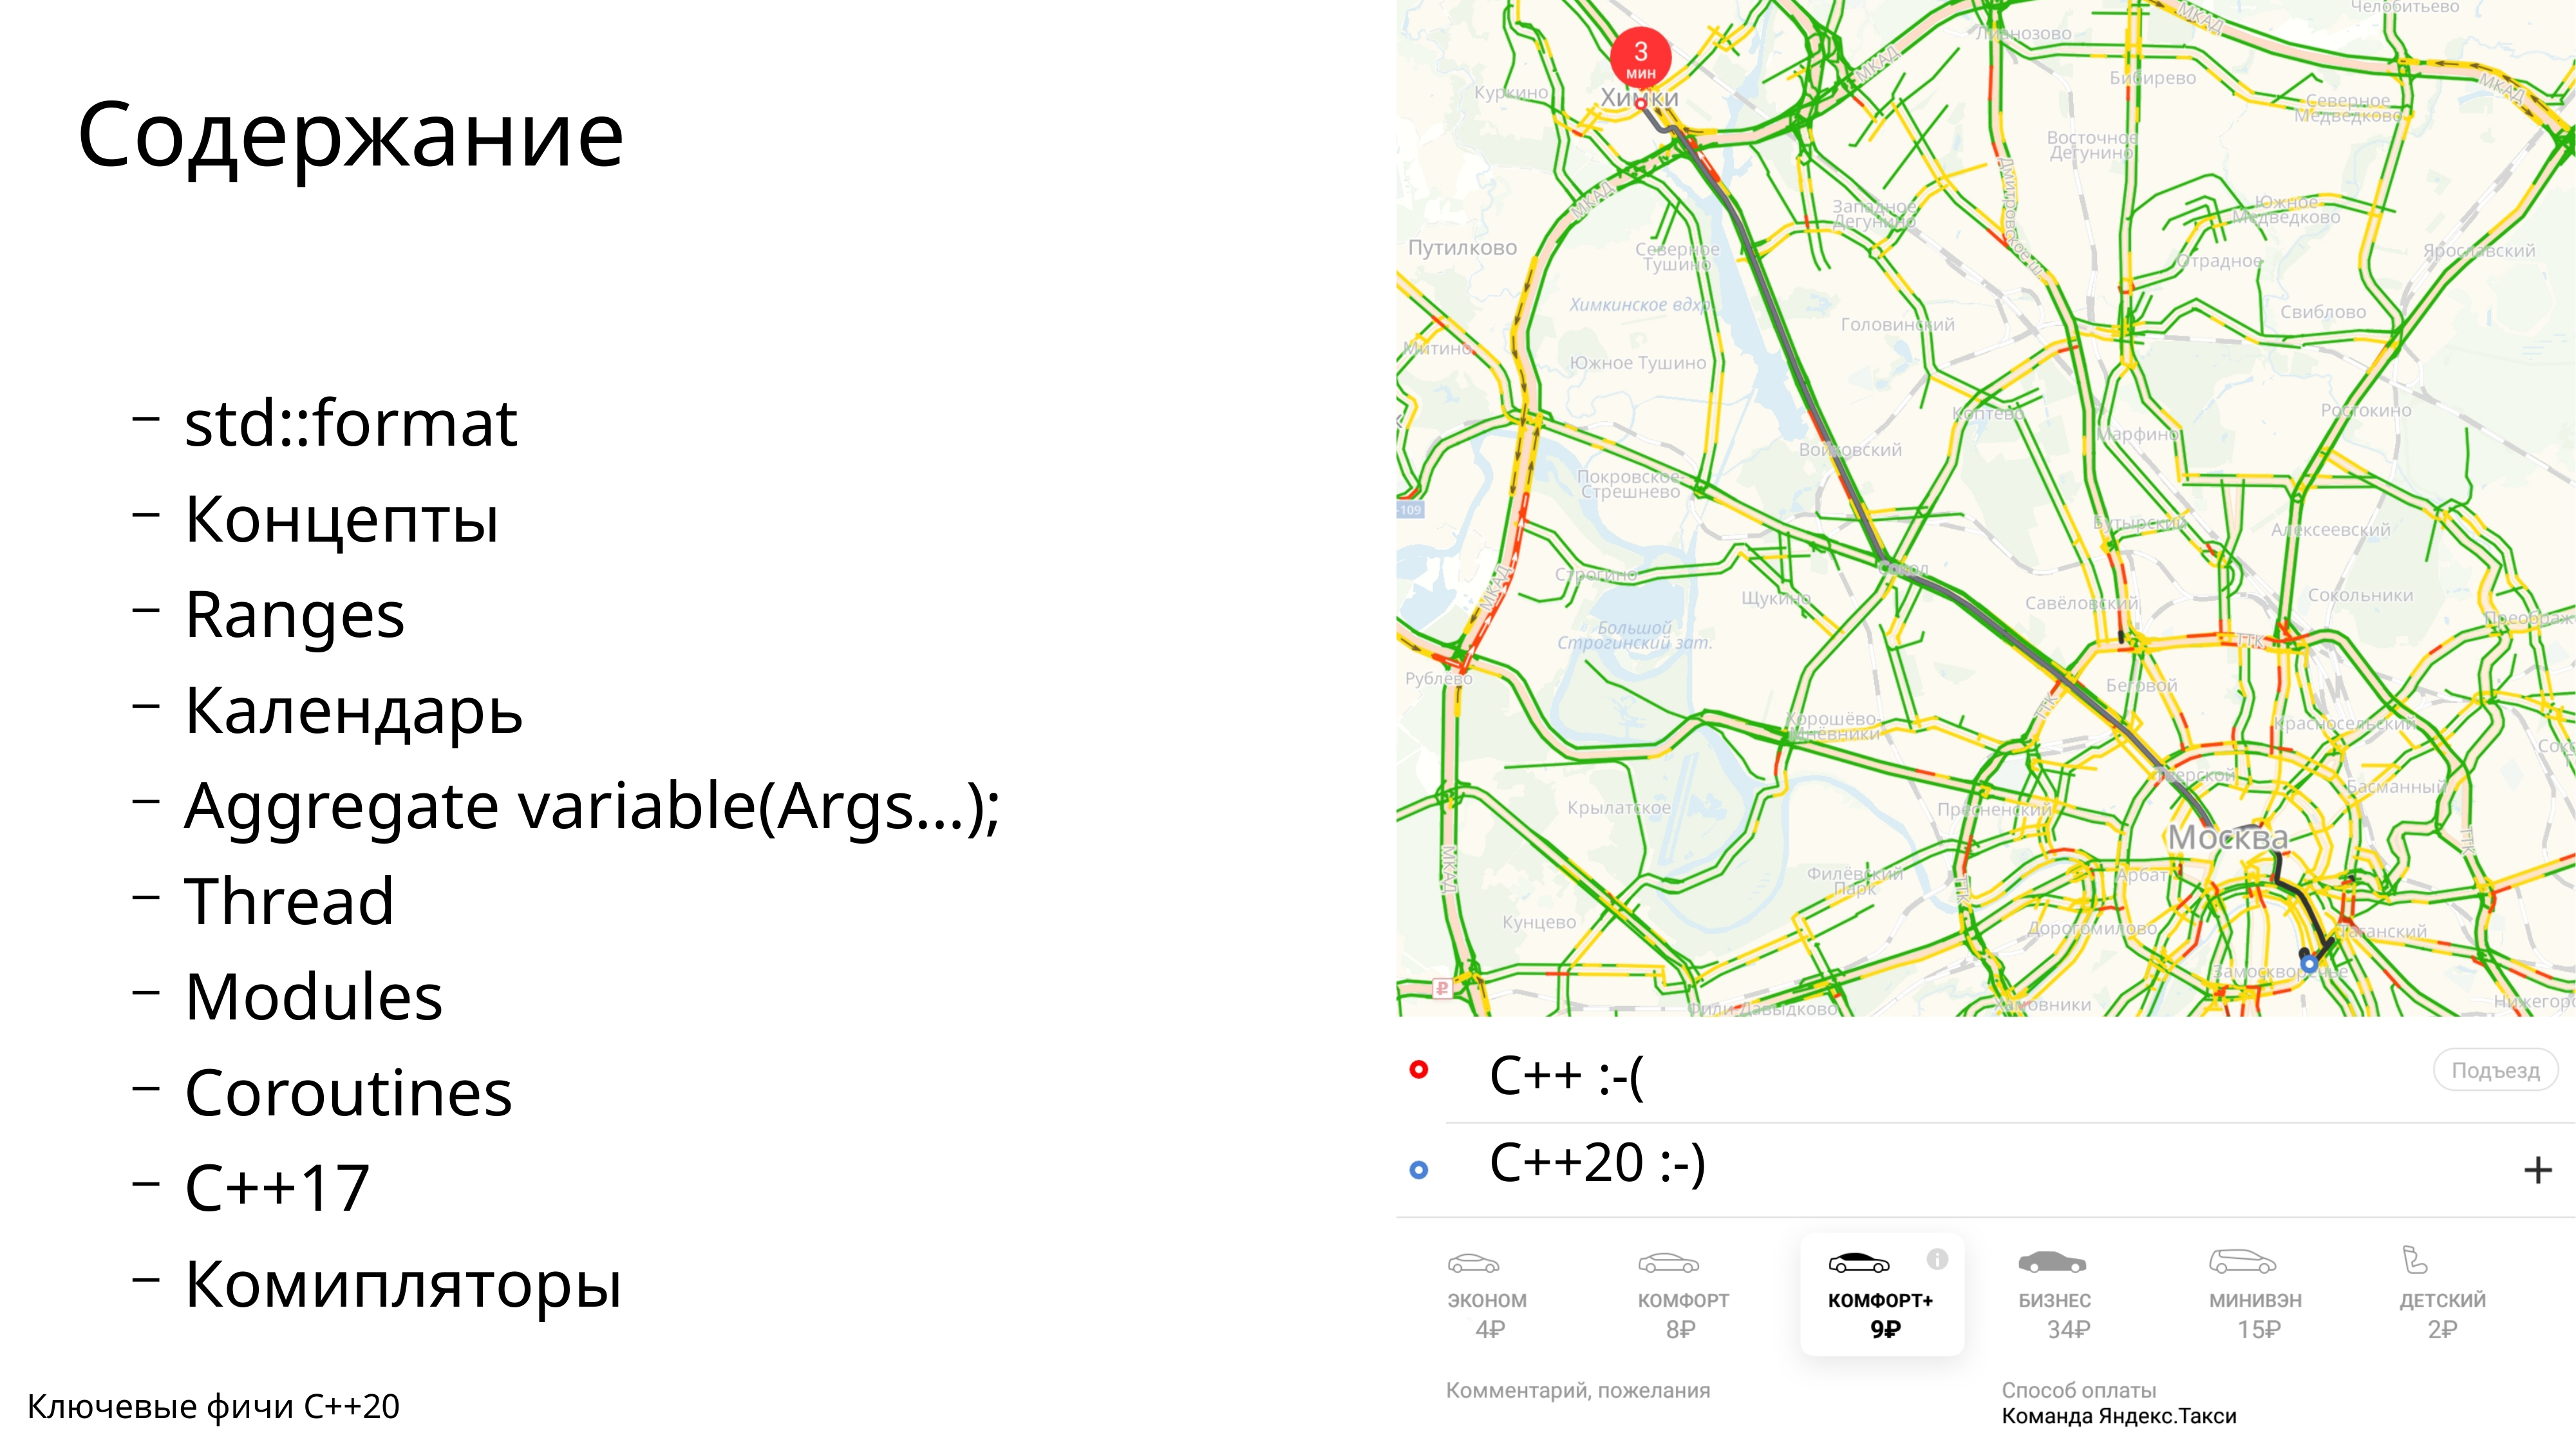

# Содержание
 std::format
 Концепты
 Ranges
 Календарь
 Aggregate variable(Args…);
 Thread
 Modules
 Coroutines
 С++17
 Комипляторы
C++ :-(
C++20 :-)
Ключевые фичи С++20